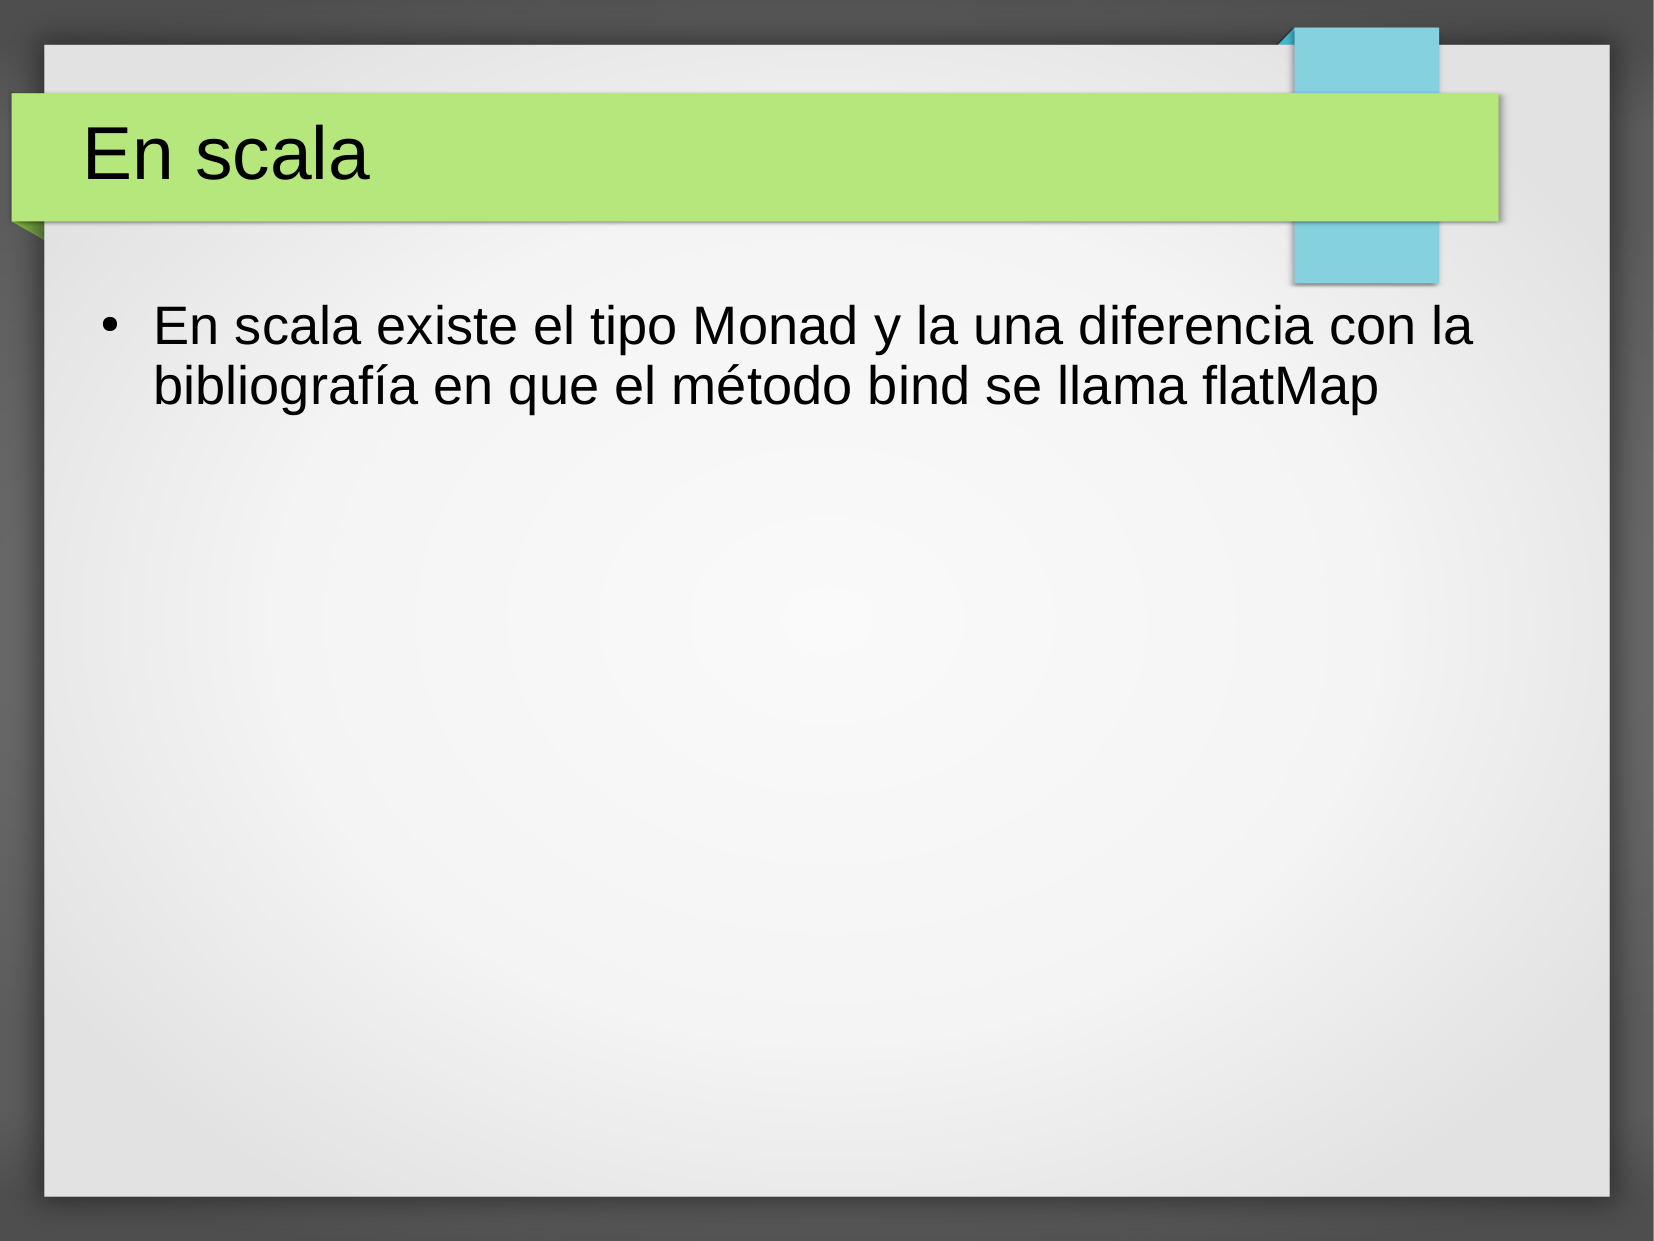

# En scala
En scala existe el tipo Monad y la una diferencia con la bibliografía en que el método bind se llama flatMap